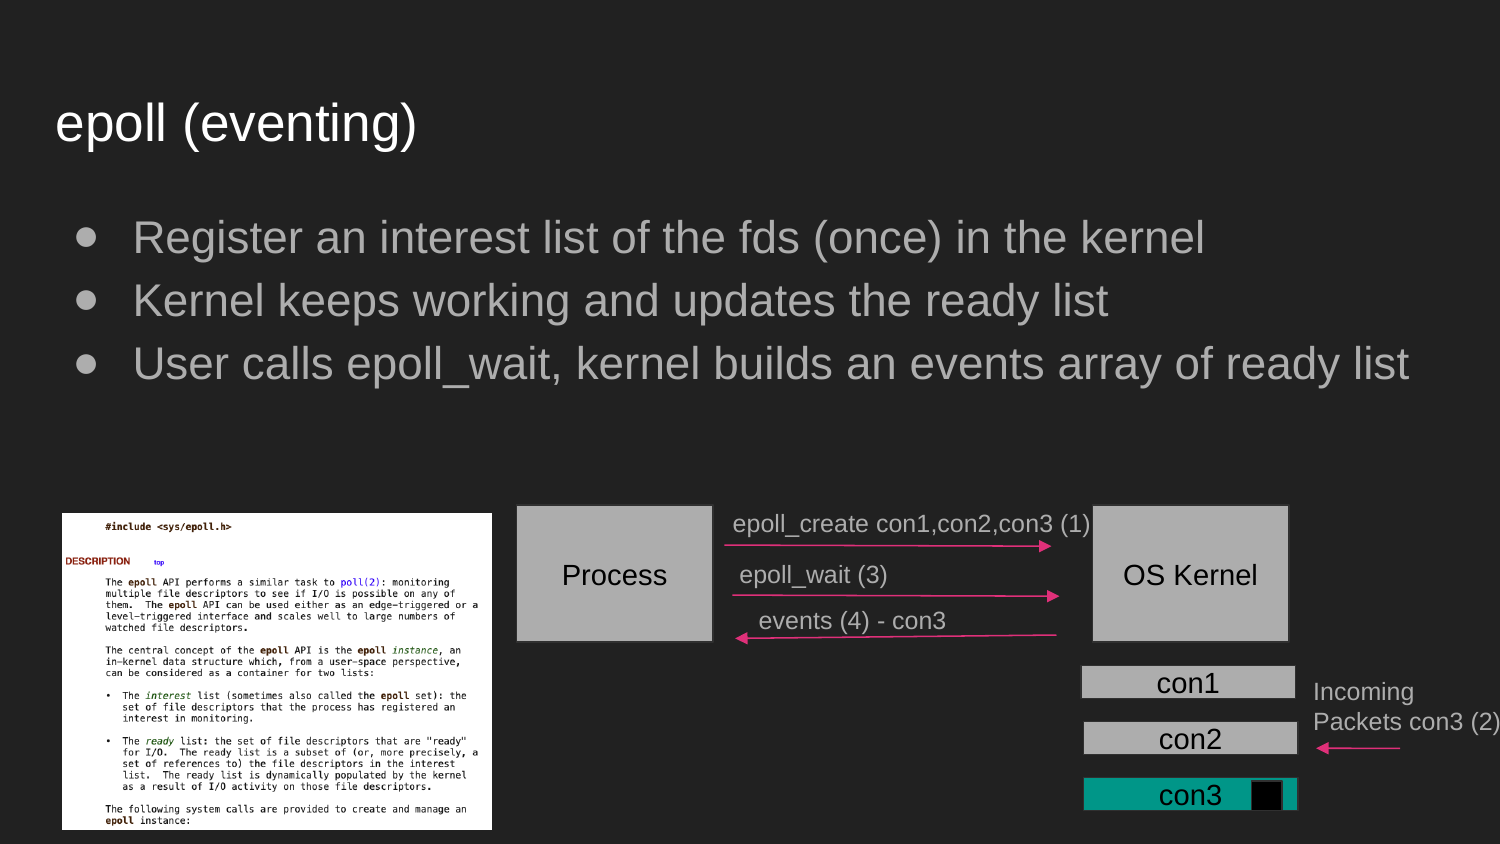

# epoll (eventing)
Register an interest list of the fds (once) in the kernel
Kernel keeps working and updates the ready list
User calls epoll_wait, kernel builds an events array of ready list
epoll_create con1,con2,con3 (1)
Process
OS Kernel
epoll_wait (3)
events (4) - con3
Incoming
Packets con3 (2)
con1
con2
con3